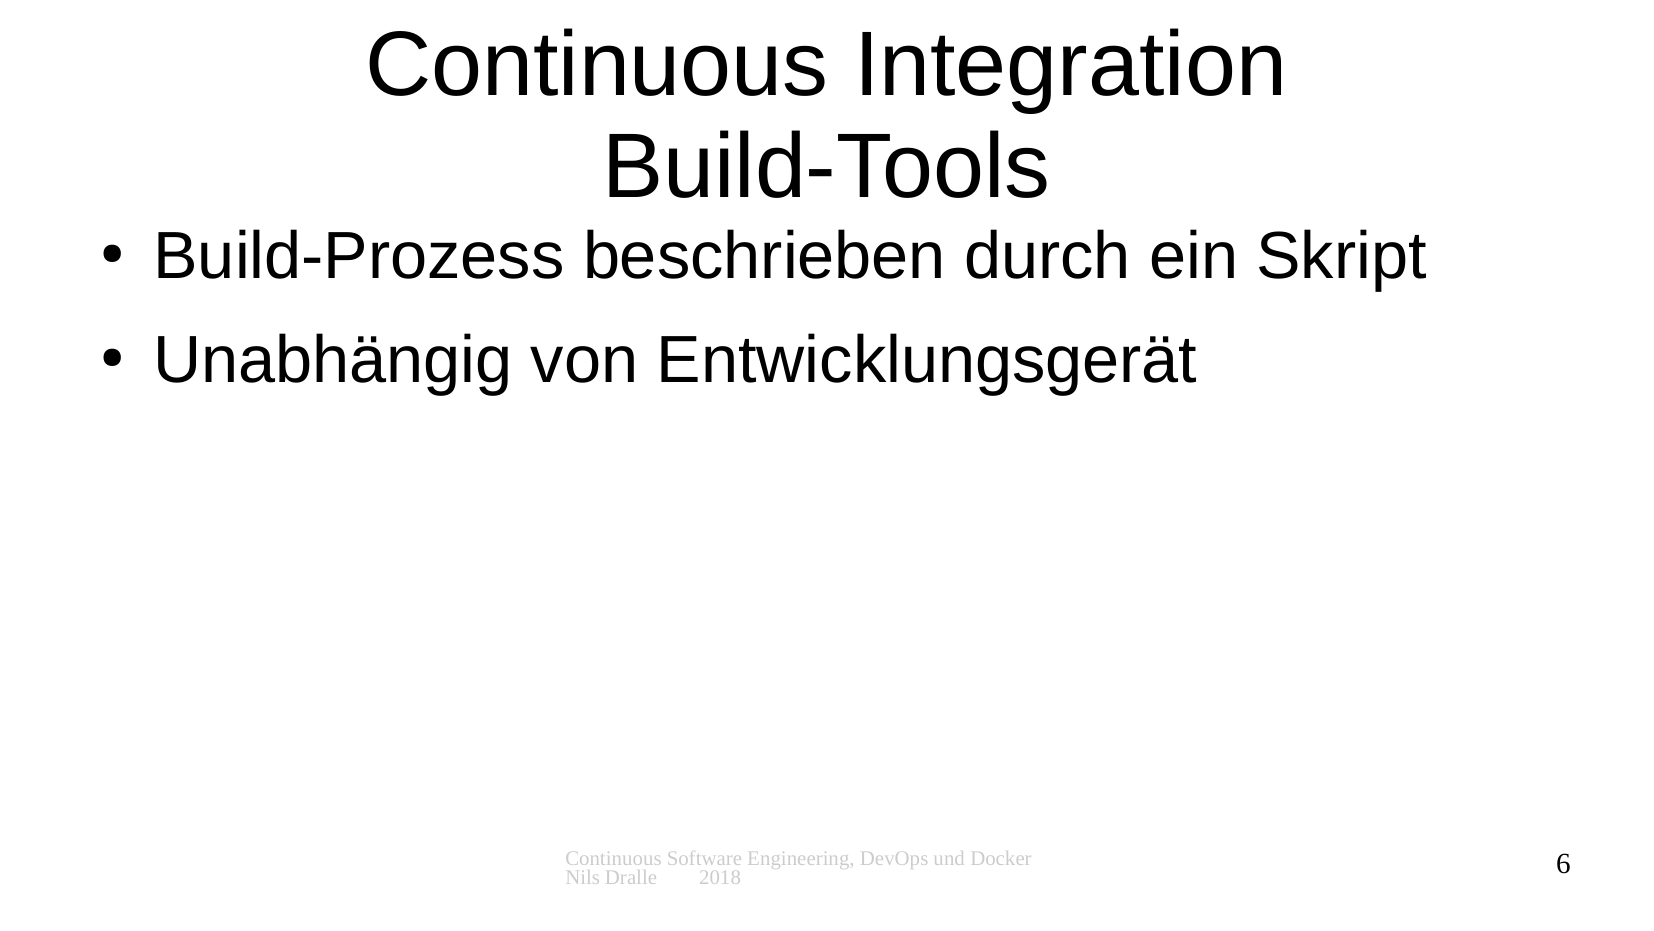

# Continuous Integration Build-Tools
Build-Prozess beschrieben durch ein Skript
Unabhängig von Entwicklungsgerät
Continuous Software Engineering, DevOps und Docker Nils Dralle 2018
6